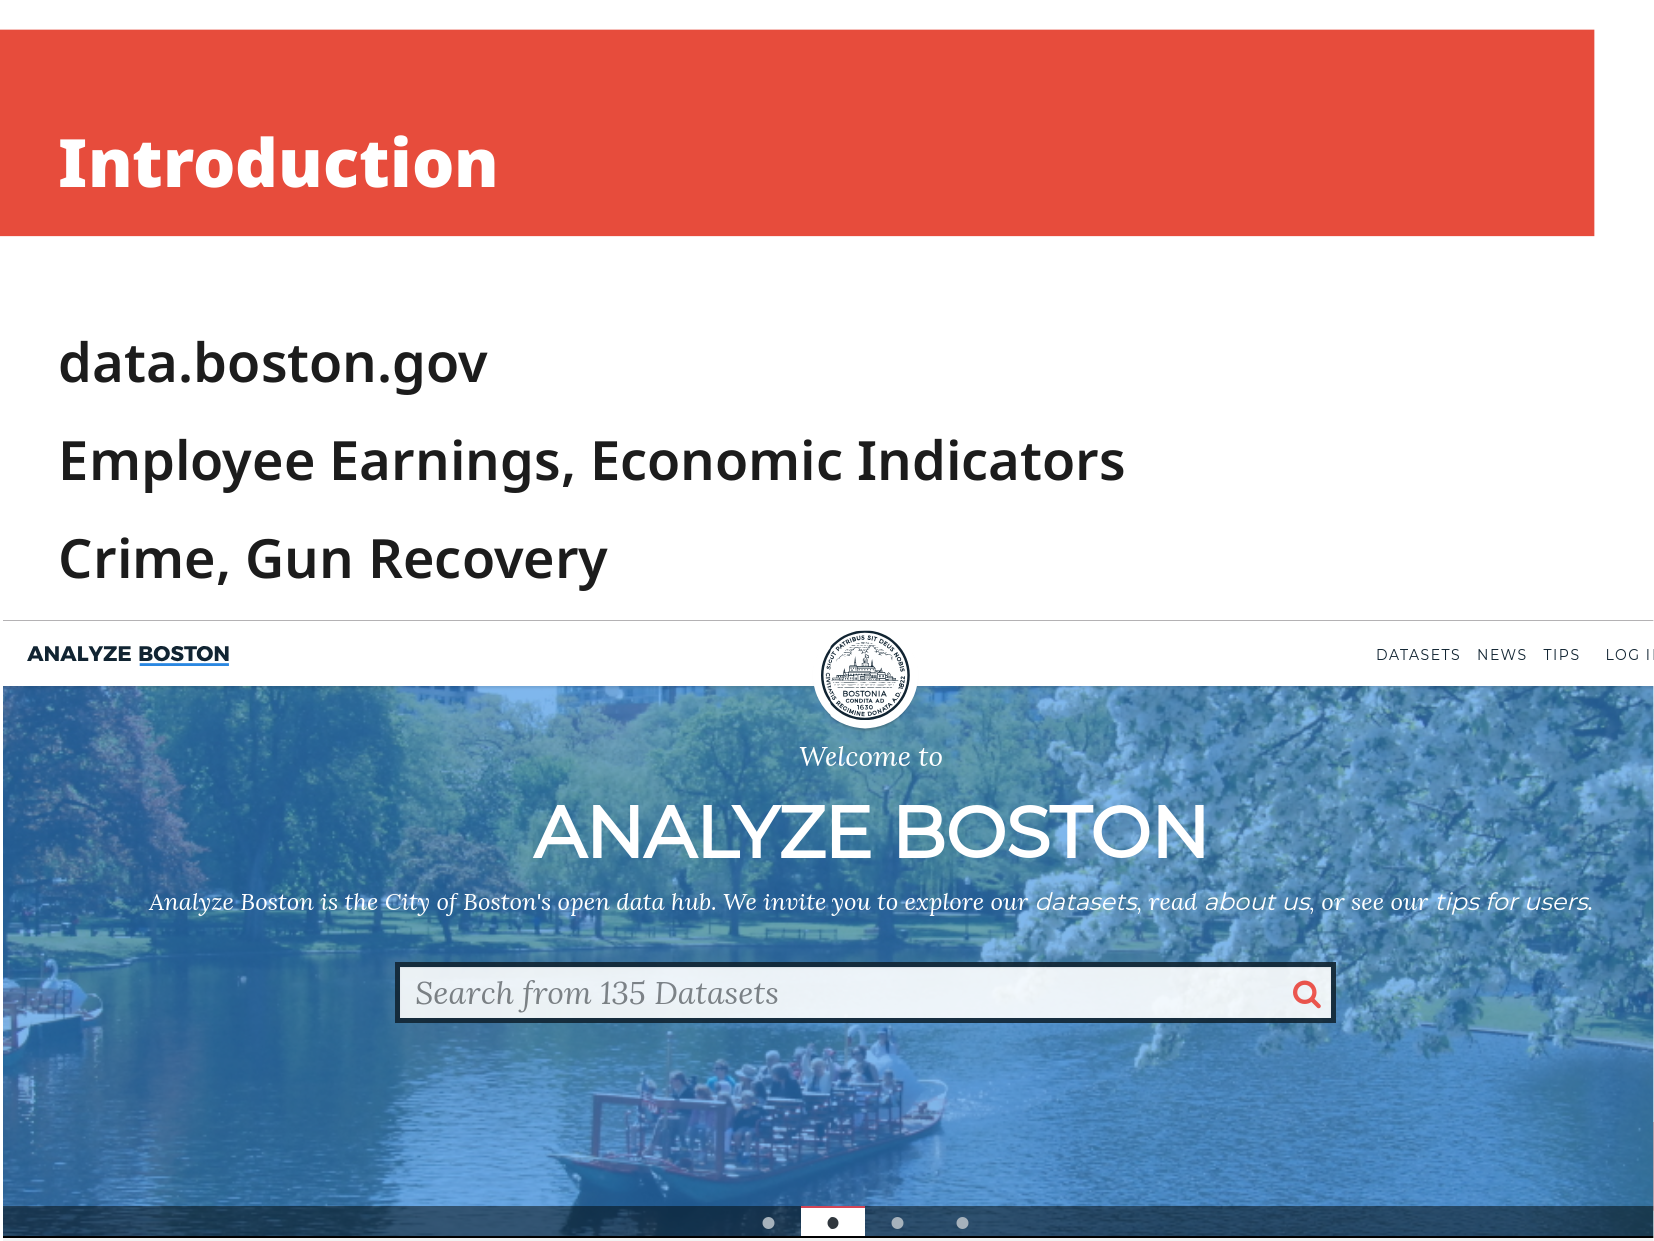

# Introduction
data.boston.gov
Employee Earnings, Economic Indicators
Crime, Gun Recovery
2